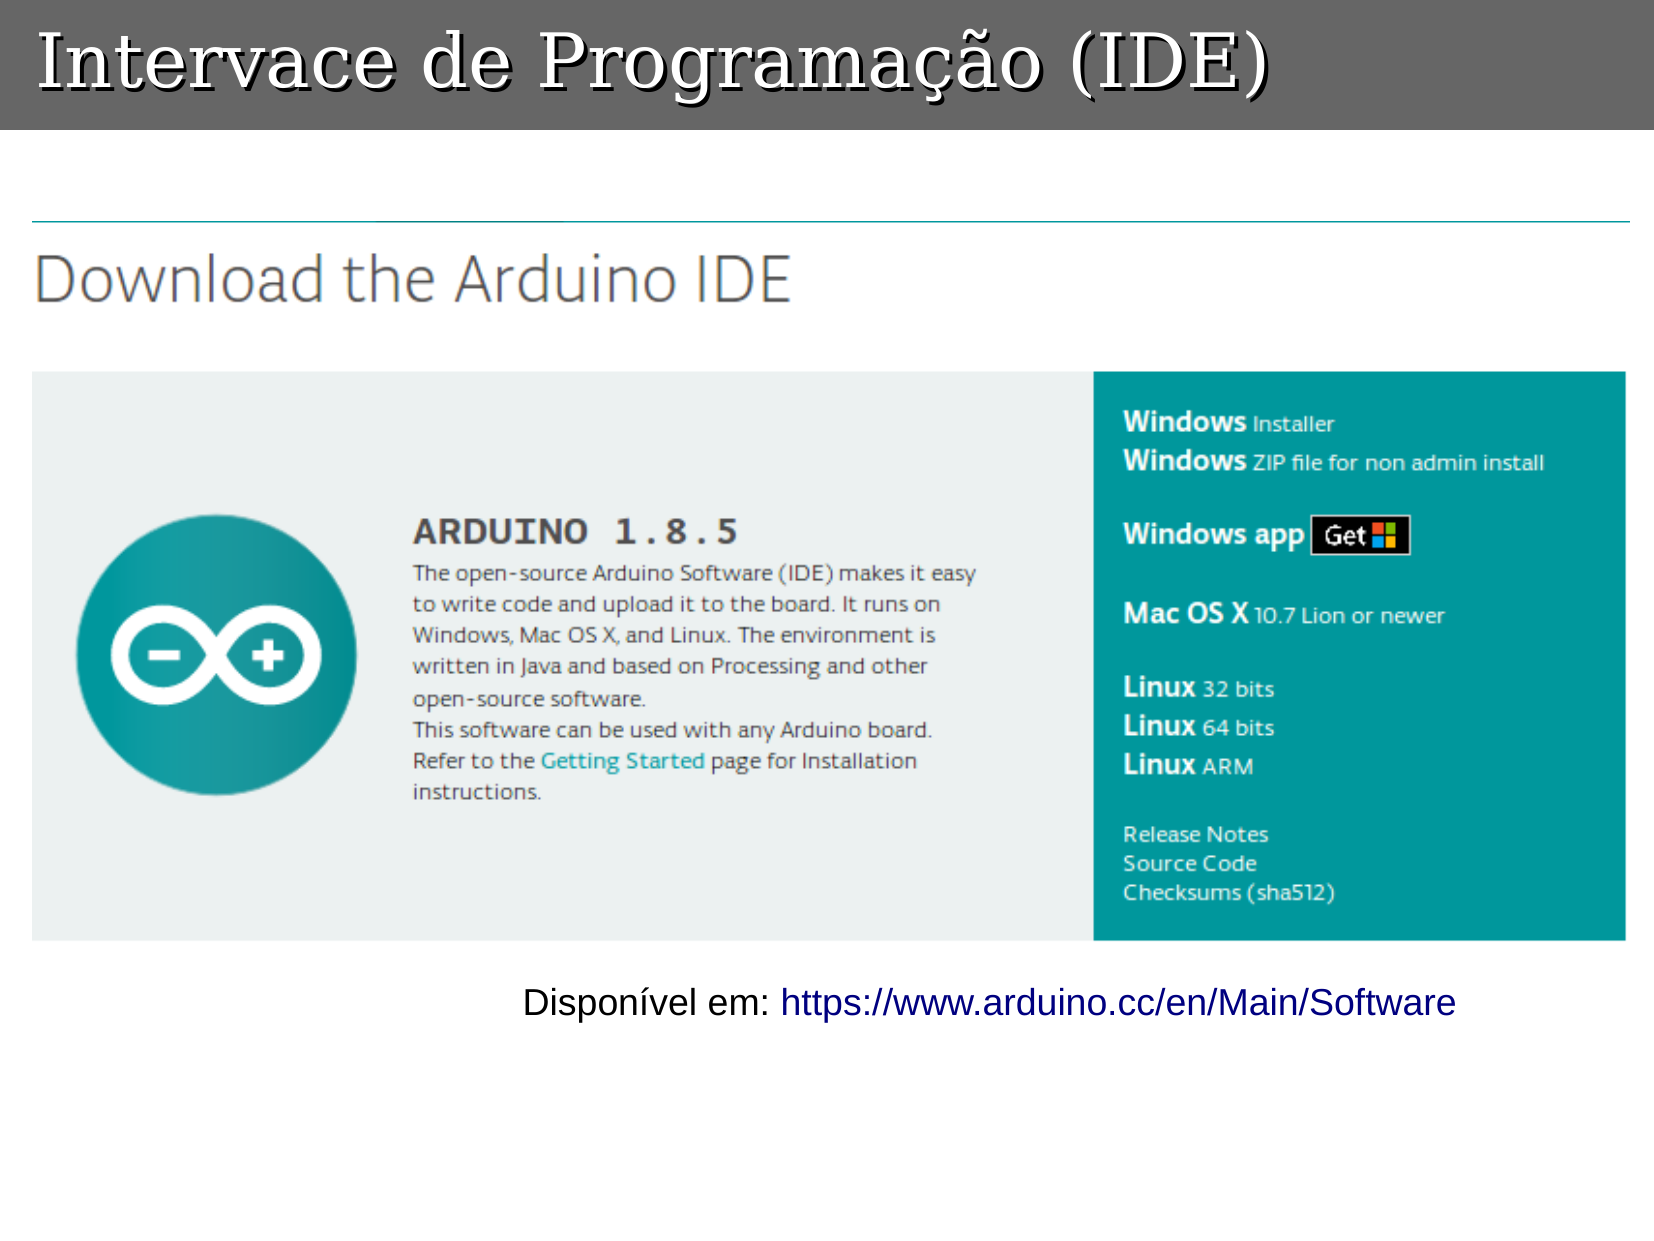

# Intervace de Programação (IDE)
Disponível em: https://www.arduino.cc/en/Main/Software